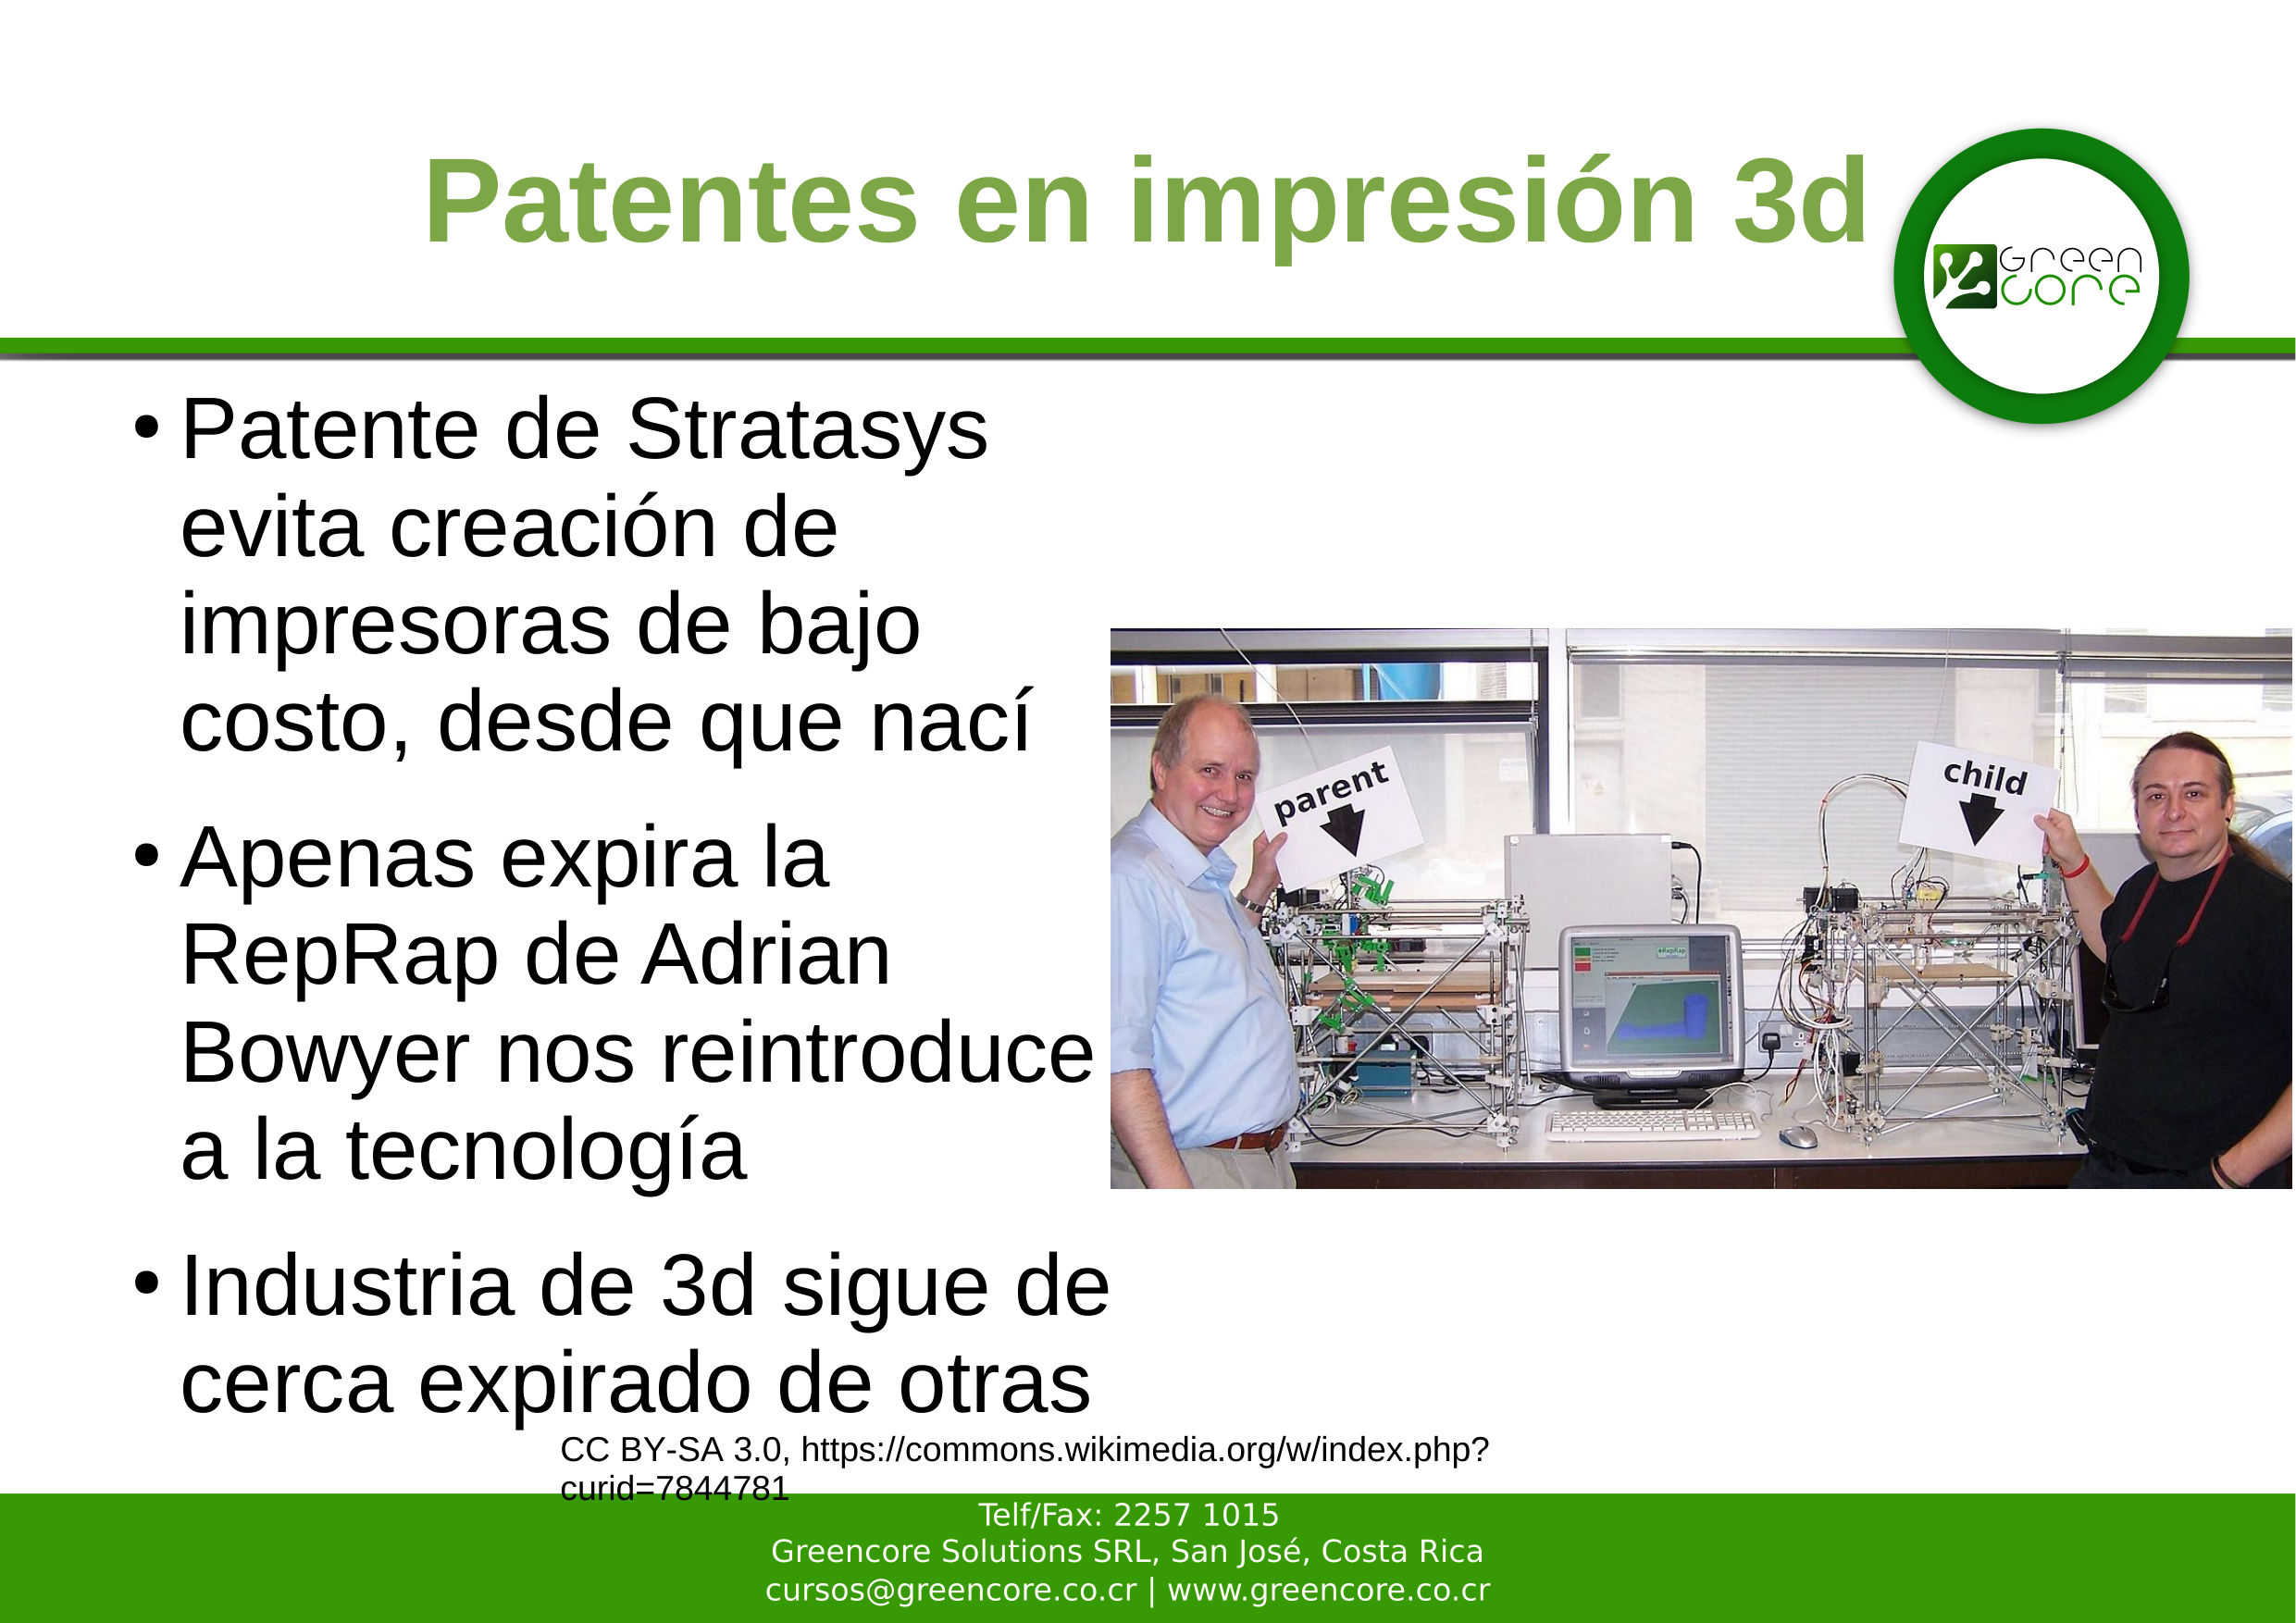

# Patentes en impresión 3d
Patente de Stratasys evita creación de impresoras de bajo costo, desde que nací
Apenas expira la RepRap de Adrian Bowyer nos reintroduce a la tecnología
Industria de 3d sigue de cerca expirado de otras
CC BY-SA 3.0, https://commons.wikimedia.org/w/index.php?curid=7844781